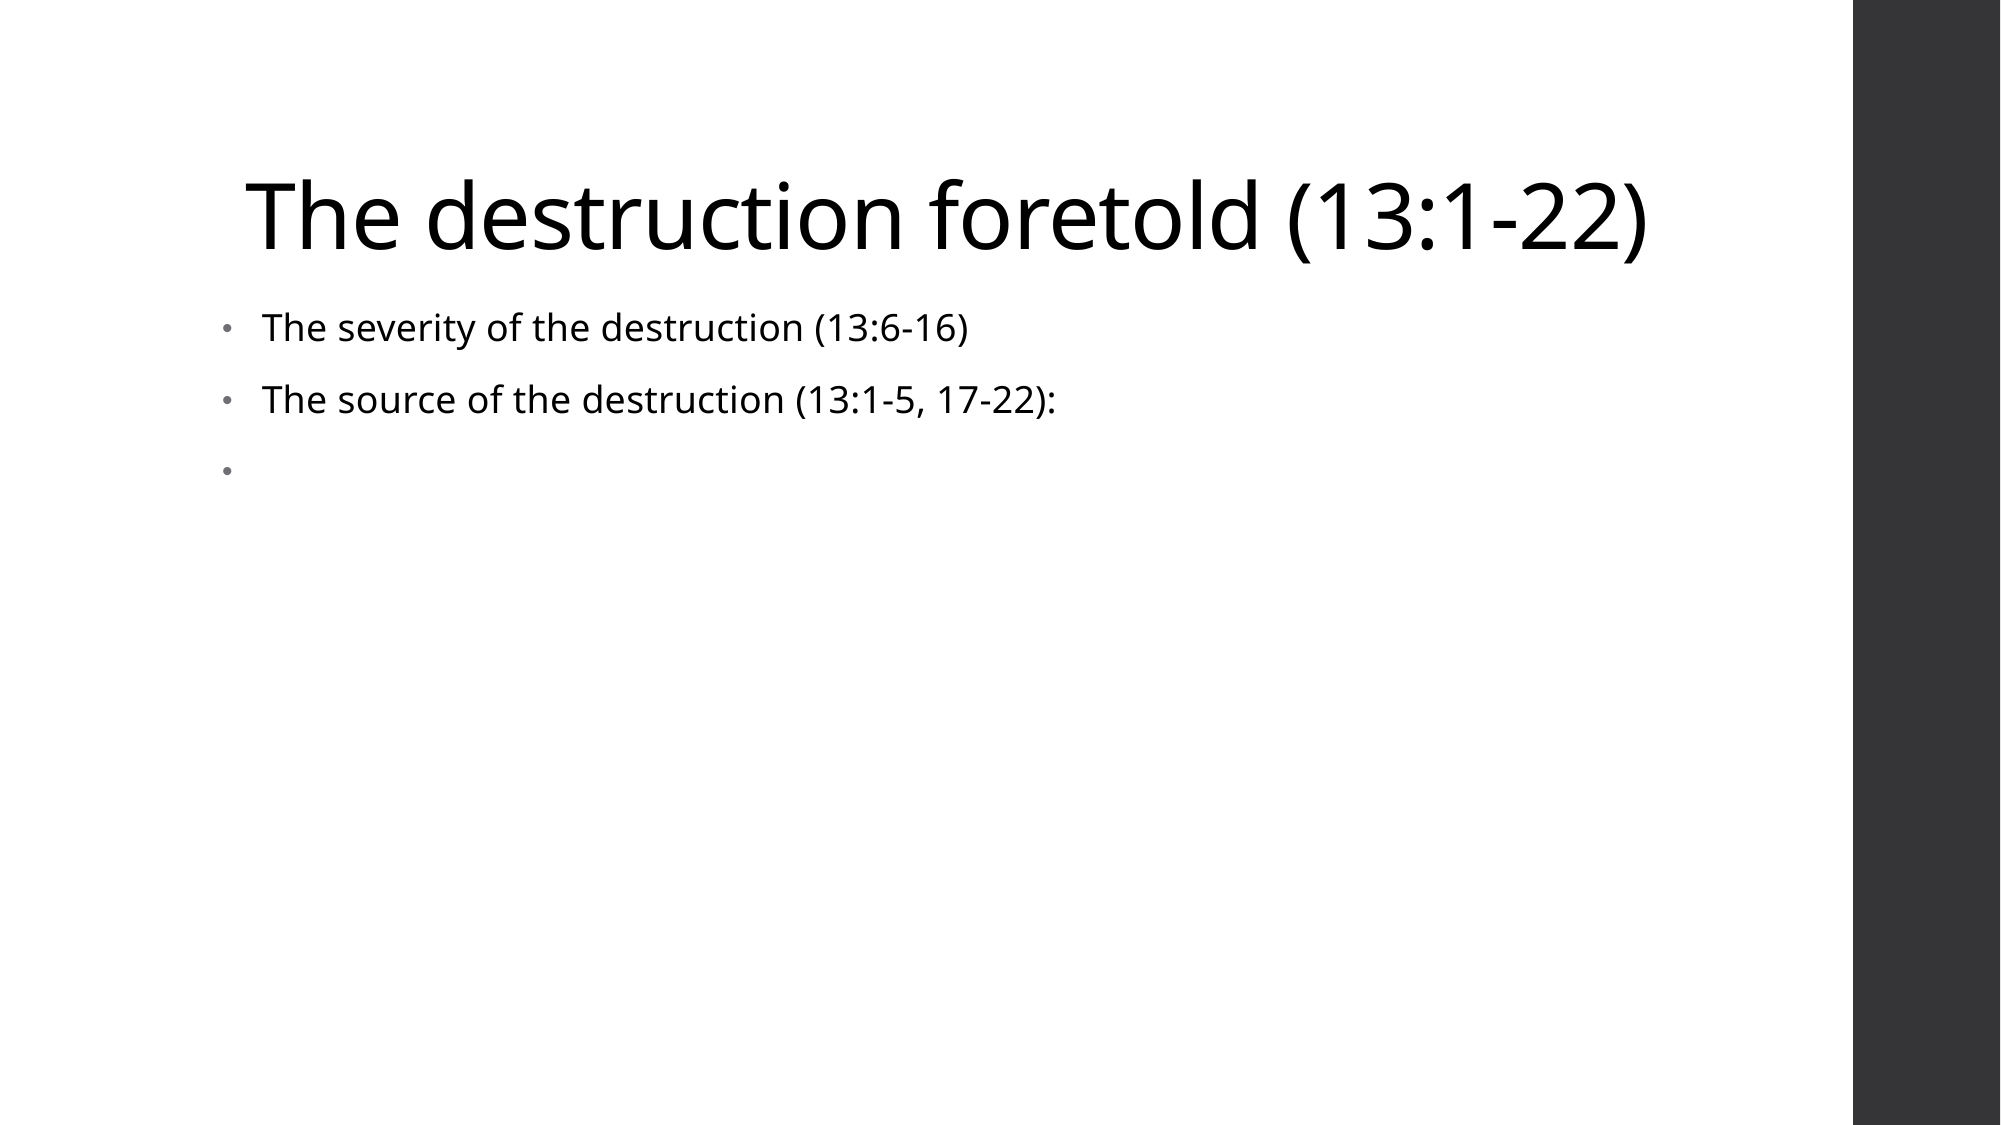

# The destruction foretold (13:1-22)
 The severity of the destruction (13:6-16)
 The source of the destruction (13:1-5, 17-22):